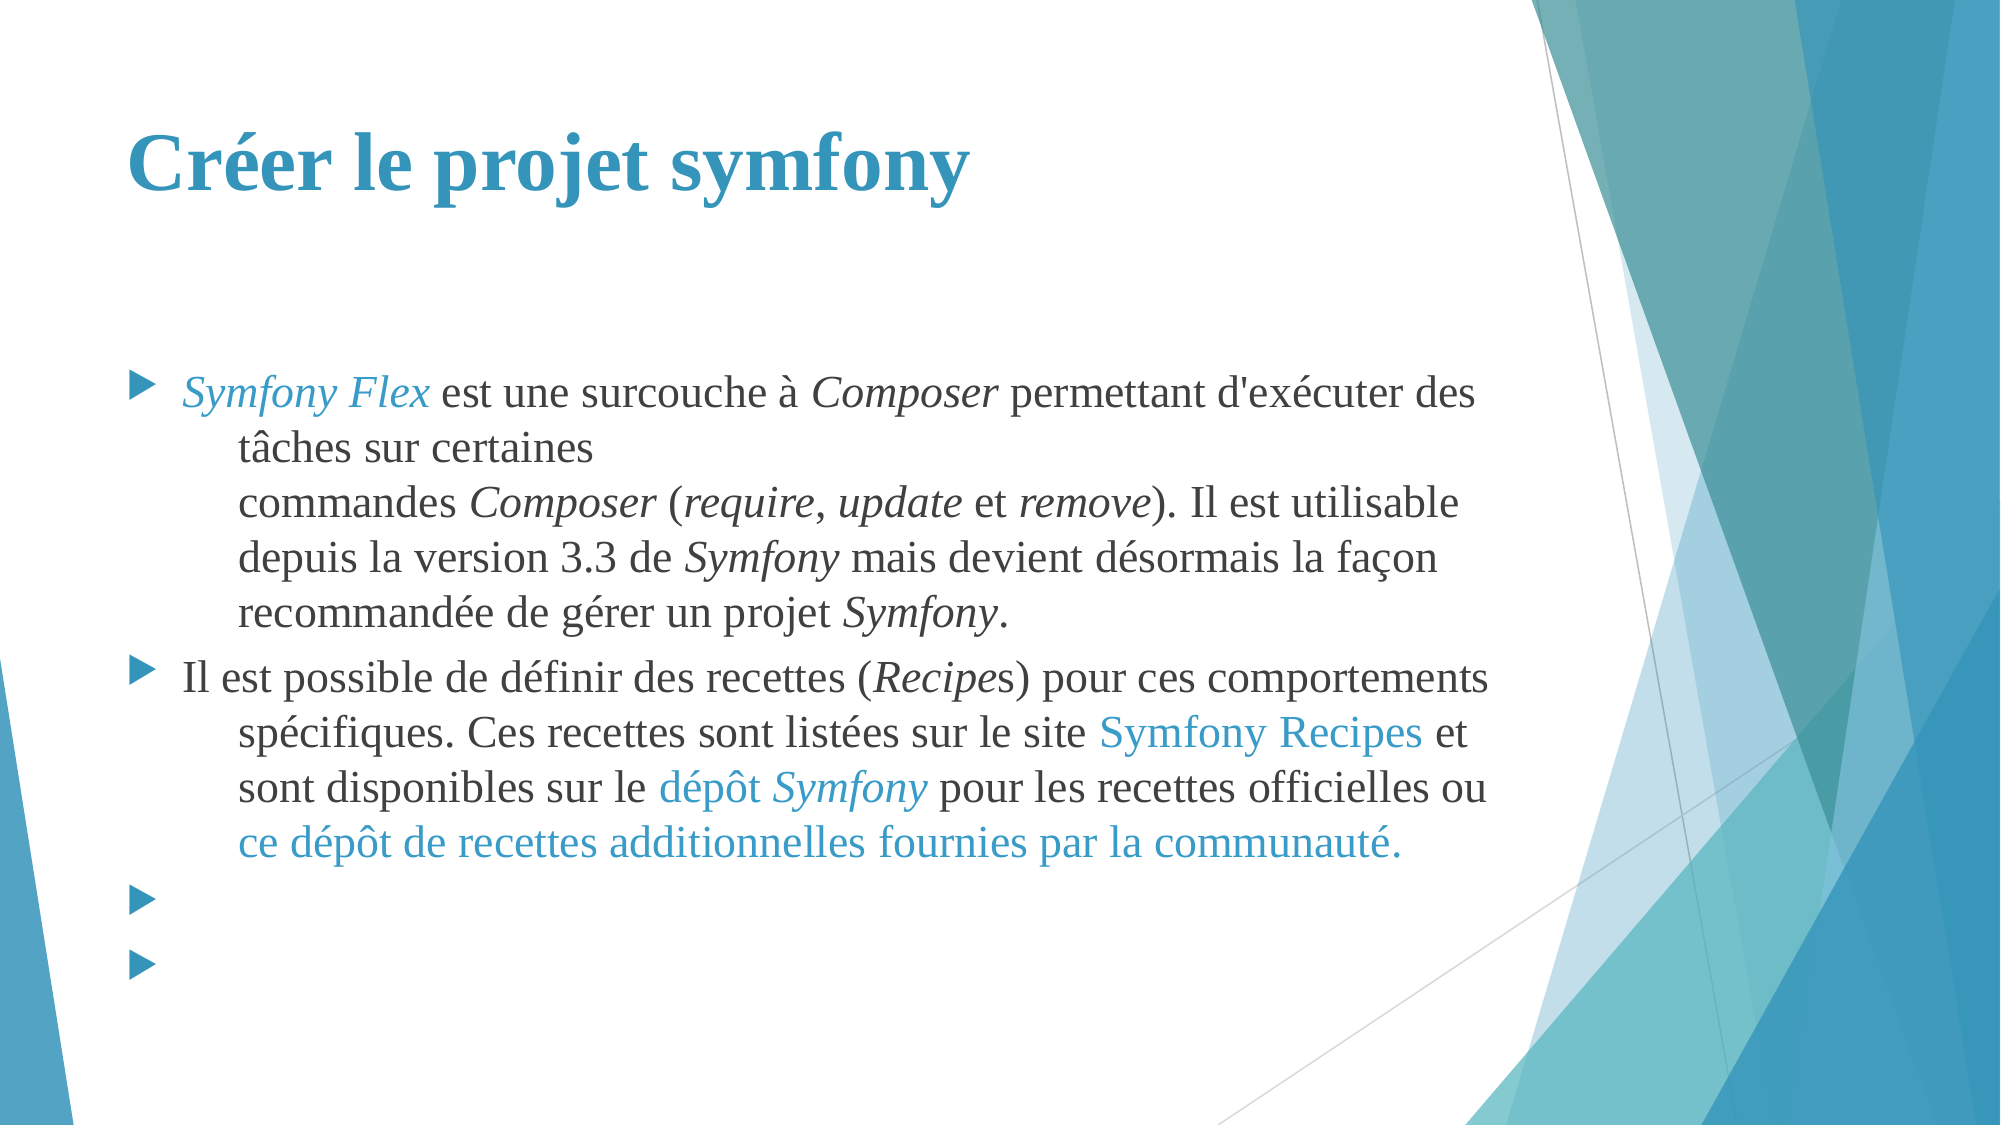

# Créer le projet symfony
Symfony Flex est une surcouche à Composer permettant d'exécuter des tâches sur certaines commandes Composer (require, update et remove). Il est utilisable depuis la version 3.3 de Symfony mais devient désormais la façon recommandée de gérer un projet Symfony.
Il est possible de définir des recettes (Recipes) pour ces comportements spécifiques. Ces recettes sont listées sur le site Symfony Recipes et sont disponibles sur le dépôt Symfony pour les recettes officielles ou ce dépôt de recettes additionnelles fournies par la communauté.